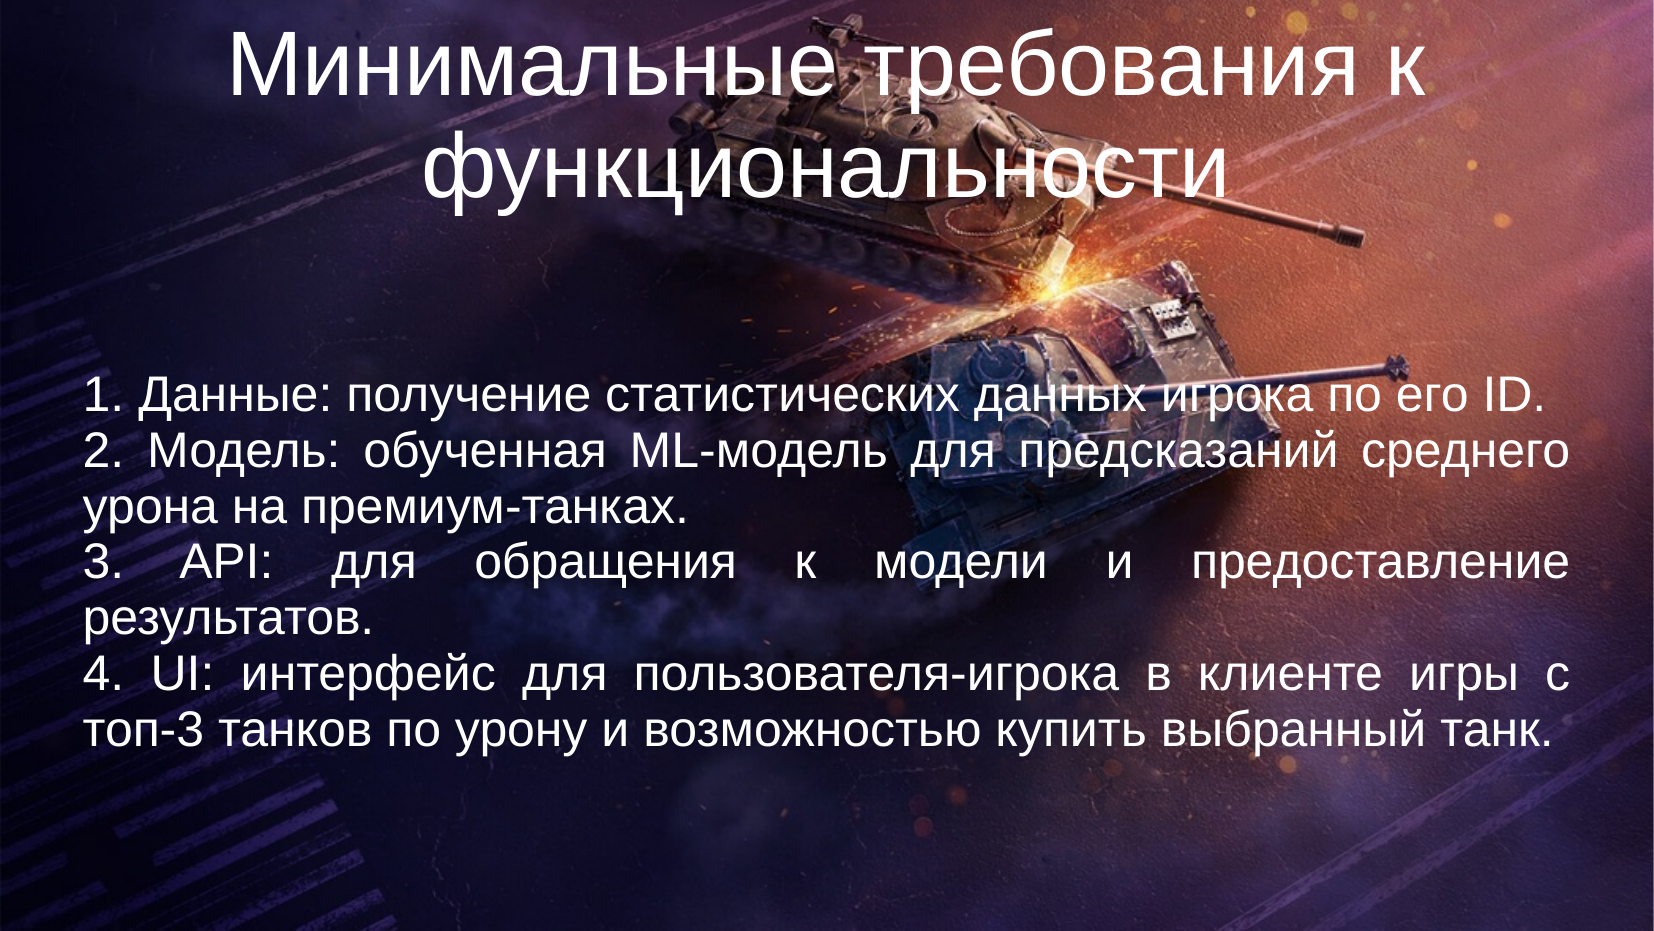

# Минимальные требования к функциональности
1. Данные: получение статистических данных игрока по его ID.
2. Модель: обученная ML-модель для предсказаний среднего урона на премиум-танках.
3. API: для обращения к модели и предоставление результатов.
4. UI: интерфейс для пользователя-игрока в клиенте игры с топ-3 танков по урону и возможностью купить выбранный танк.